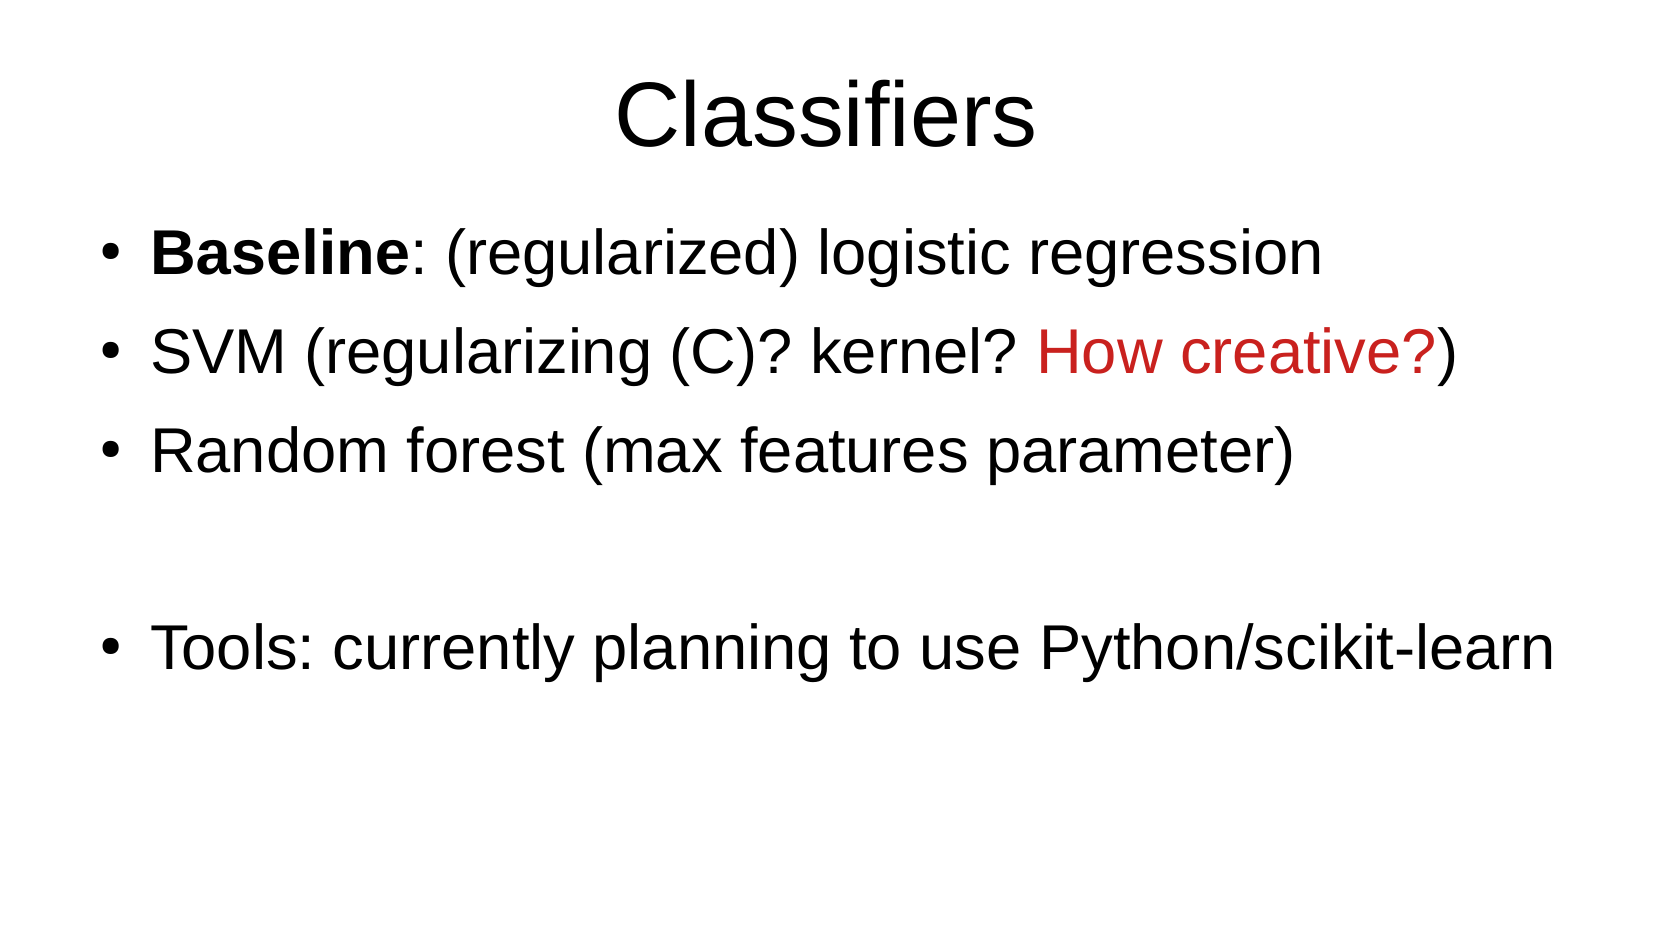

# Classifiers
Baseline: (regularized) logistic regression
SVM (regularizing (C)? kernel? How creative?)
Random forest (max features parameter)
Tools: currently planning to use Python/scikit-learn